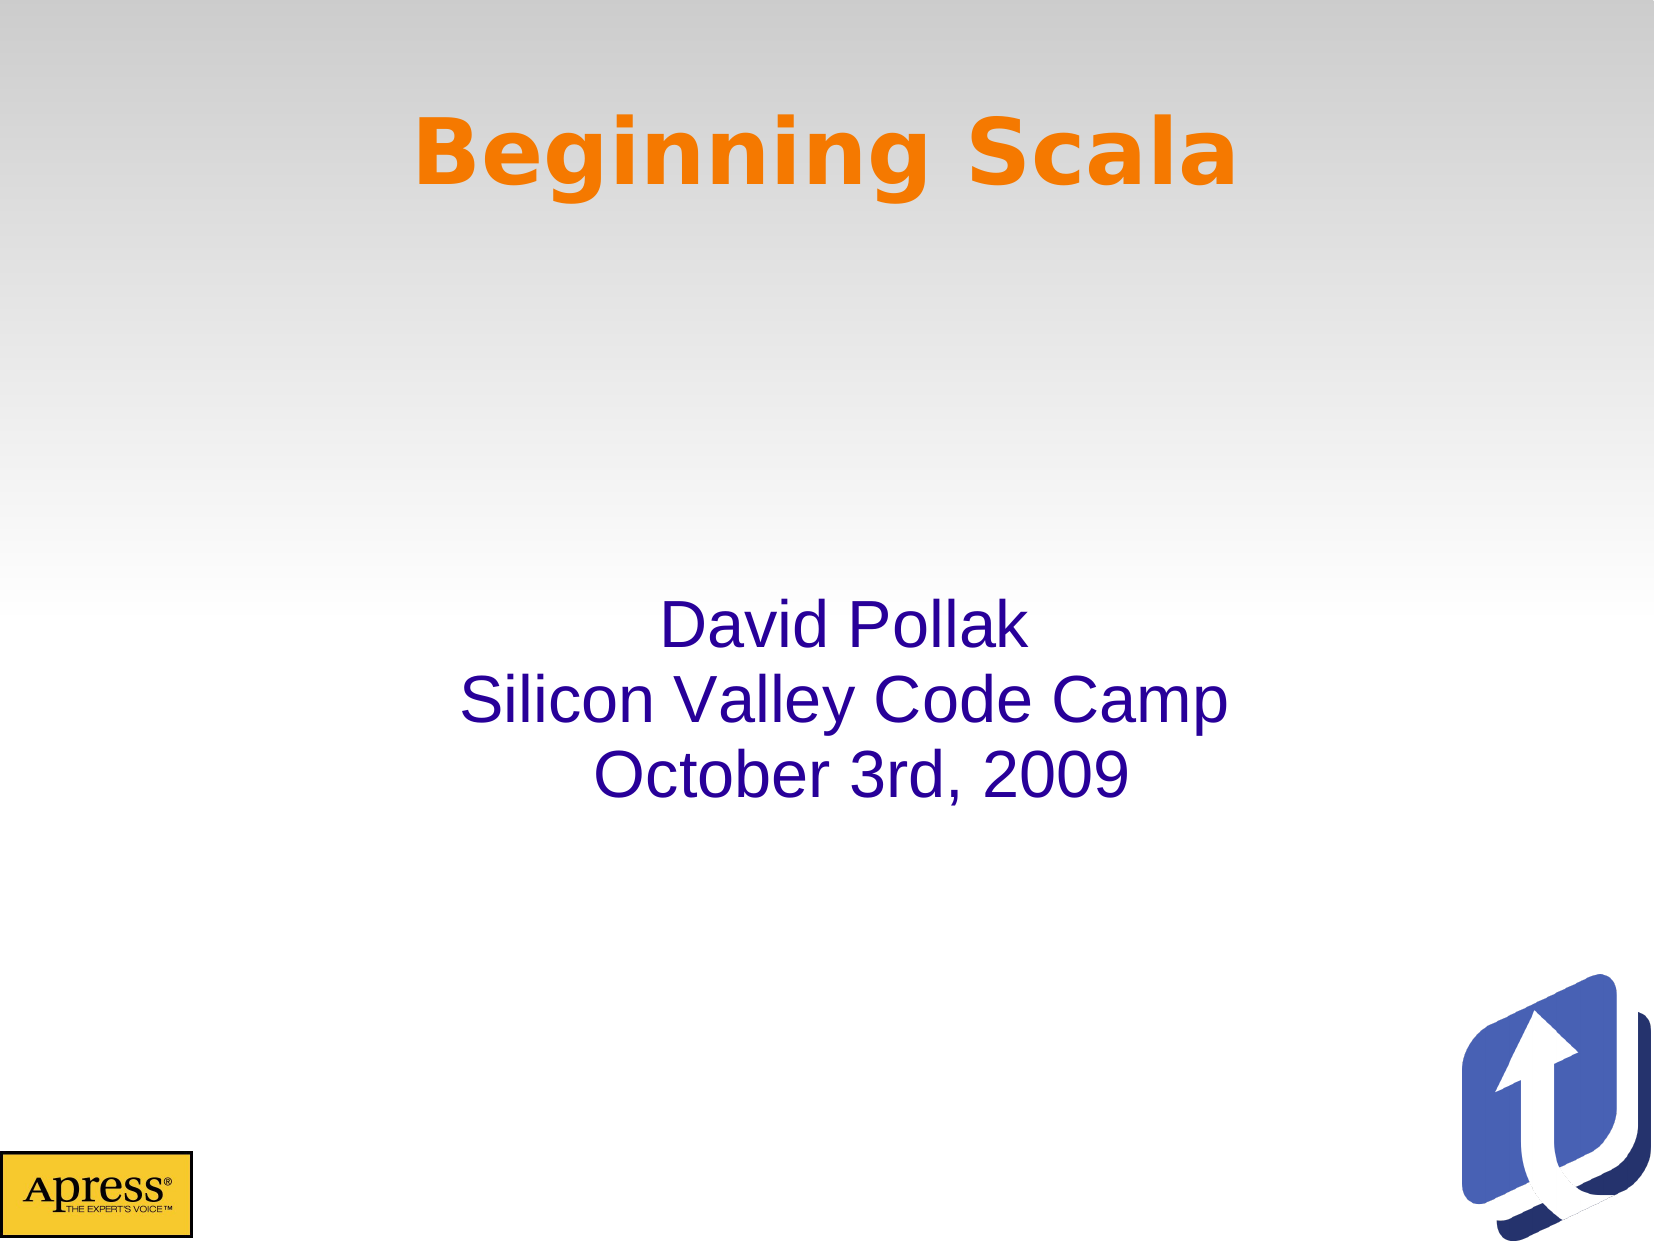

# Beginning Scala
David Pollak
Silicon Valley Code Camp
October 3rd, 2009